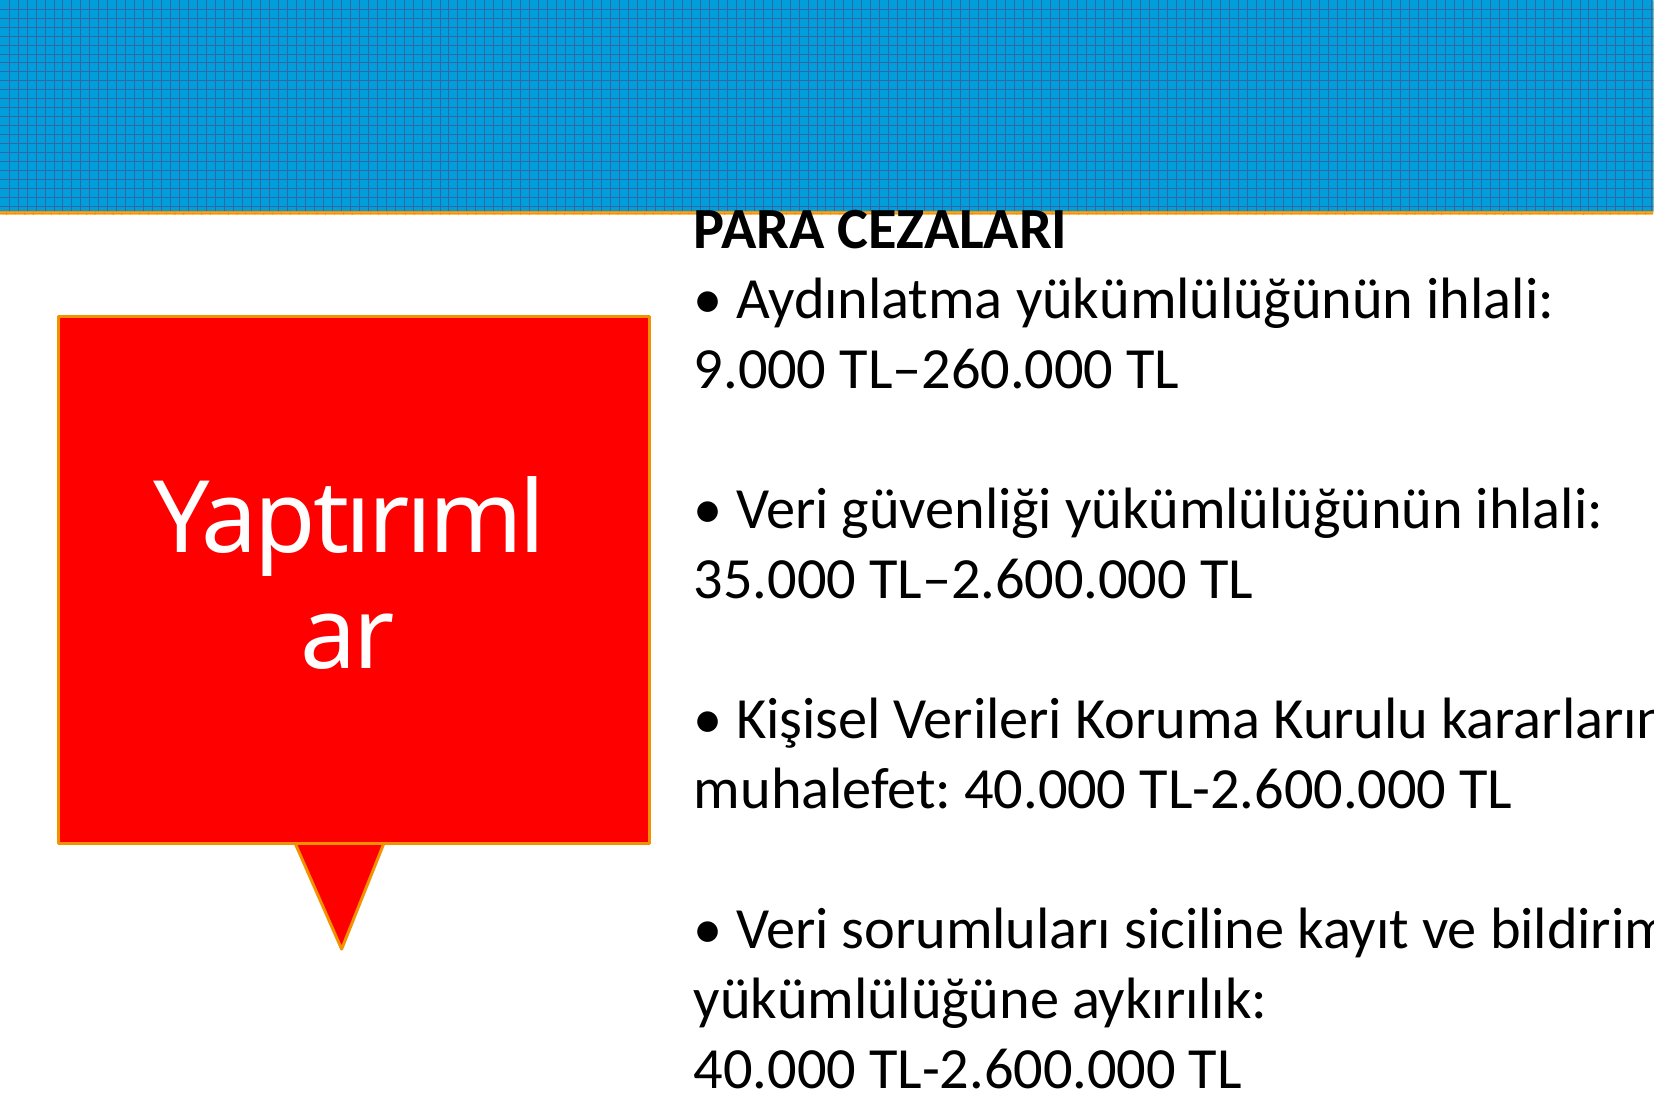

PARA CEZALARI
• Aydınlatma yükümlülüğünün ihlali:
9.000 TL–260.000 TL
• Veri güvenliği yükümlülüğünün ihlali:
35.000 TL–2.600.000 TL
• Kişisel Verileri Koruma Kurulu kararlarına muhalefet: 40.000 TL-2.600.000 TL
• Veri sorumluları siciline kayıt ve bildirim yükümlülüğüne aykırılık:
40.000 TL-2.600.000 TL
Yaptırımlar